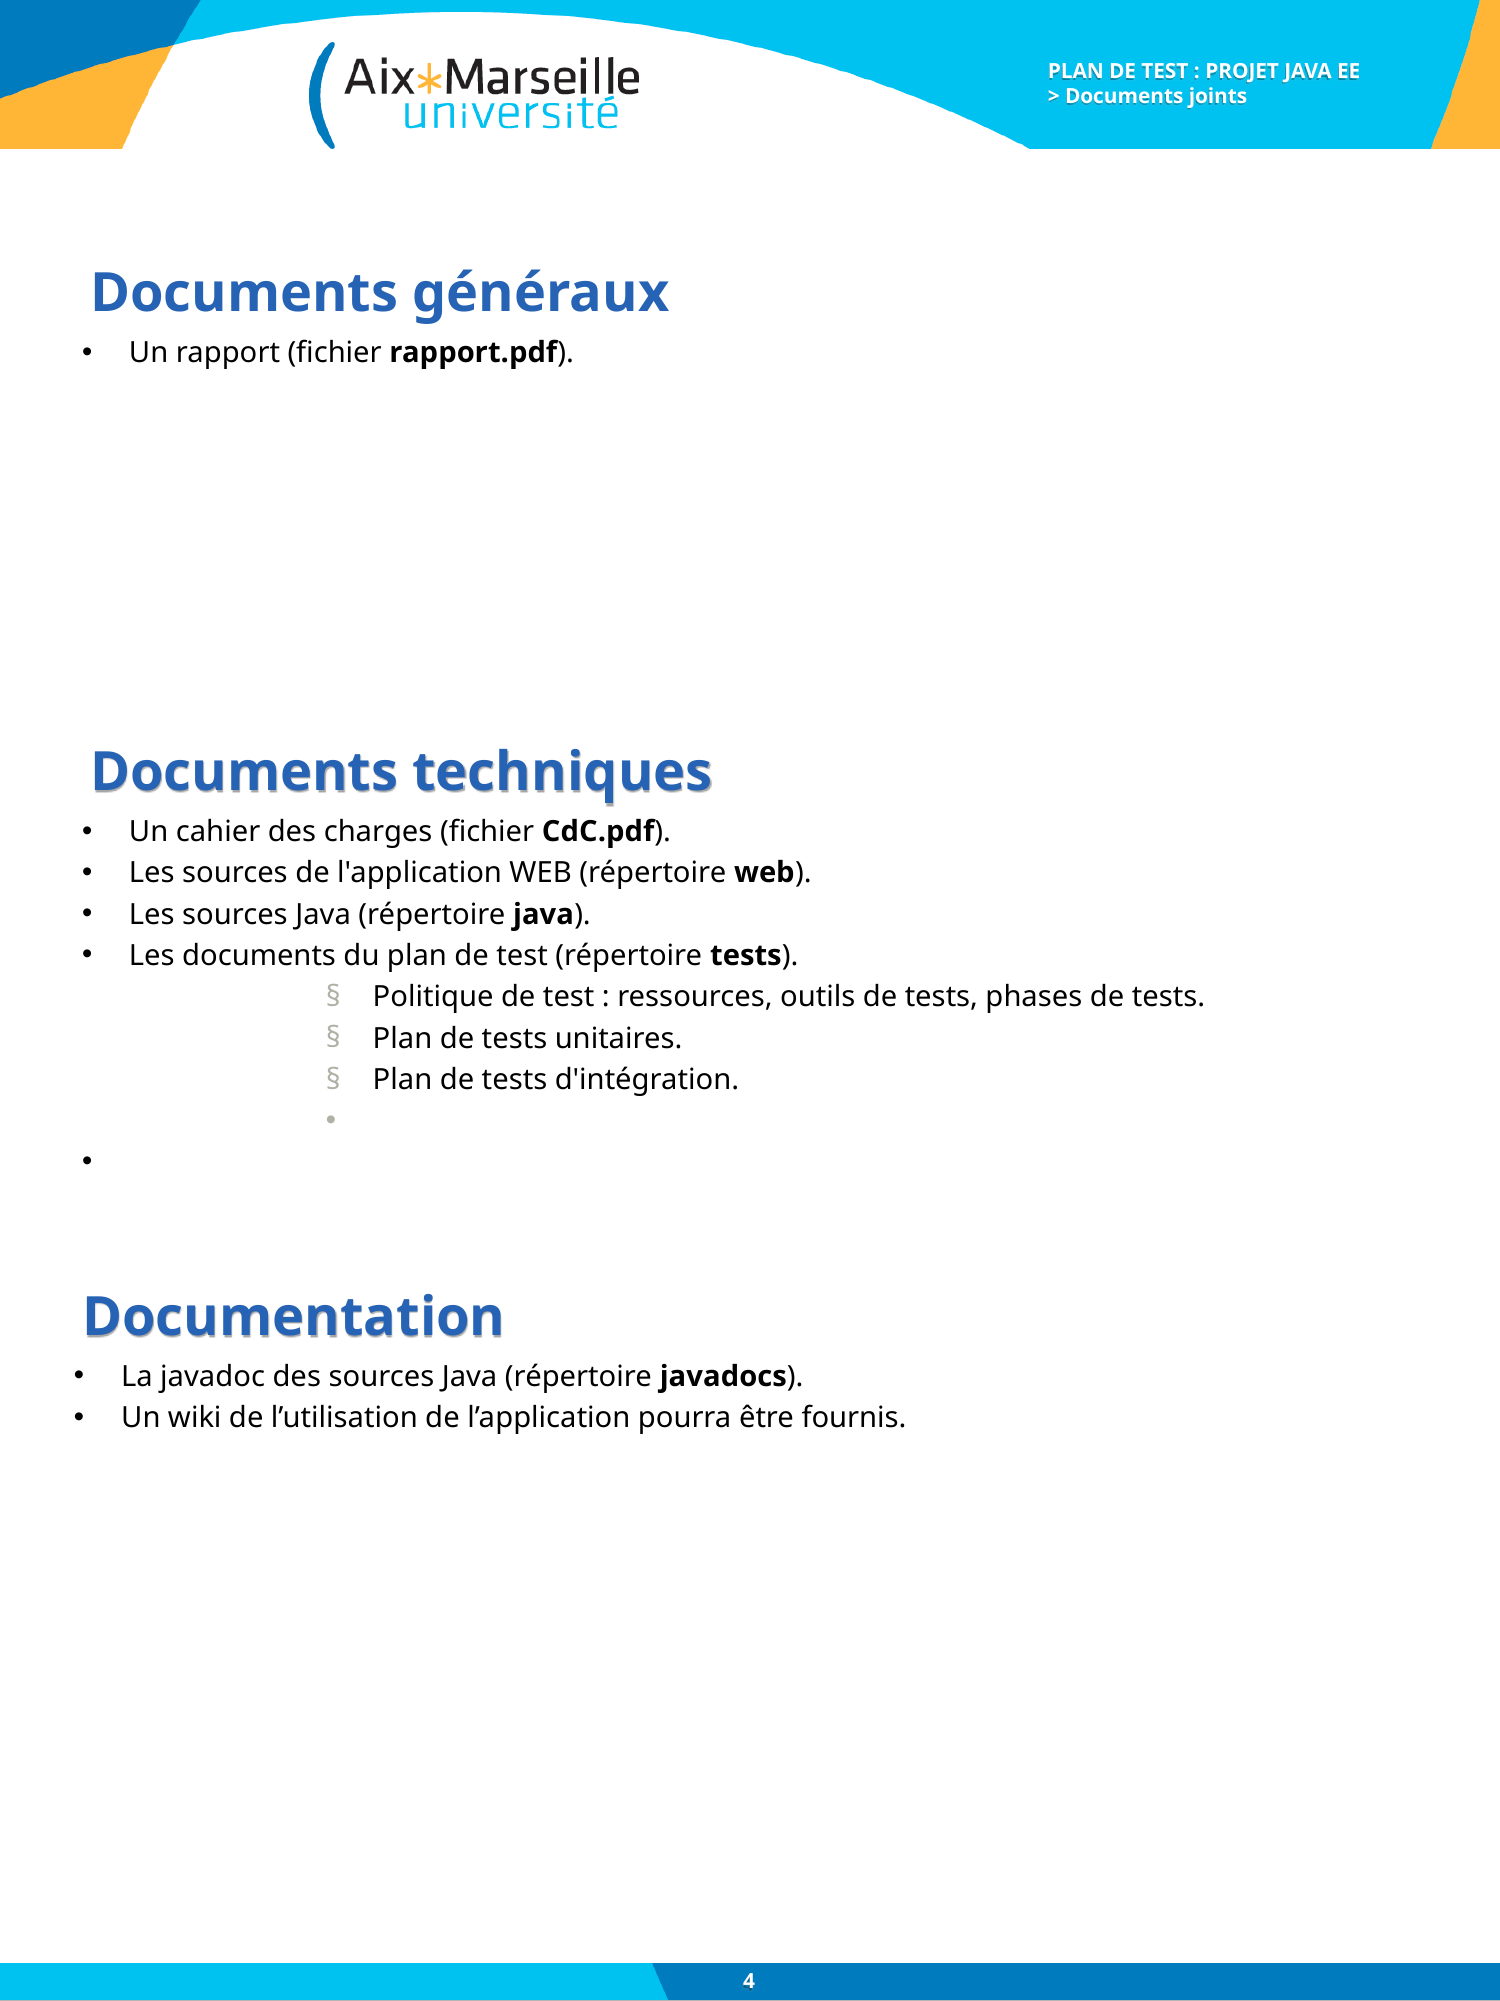

PLAN DE TEST : PROJET JAVA EE
> Documents joints
# Documents généraux
Un rapport (fichier rapport.pdf).
Documents techniques
Un cahier des charges (fichier CdC.pdf).
Les sources de l'application WEB (répertoire web).
Les sources Java (répertoire java).
Les documents du plan de test (répertoire tests).
Politique de test : ressources, outils de tests, phases de tests.
Plan de tests unitaires.
Plan de tests d'intégration.
Documentation
La javadoc des sources Java (répertoire javadocs).
Un wiki de l’utilisation de l’application pourra être fournis.